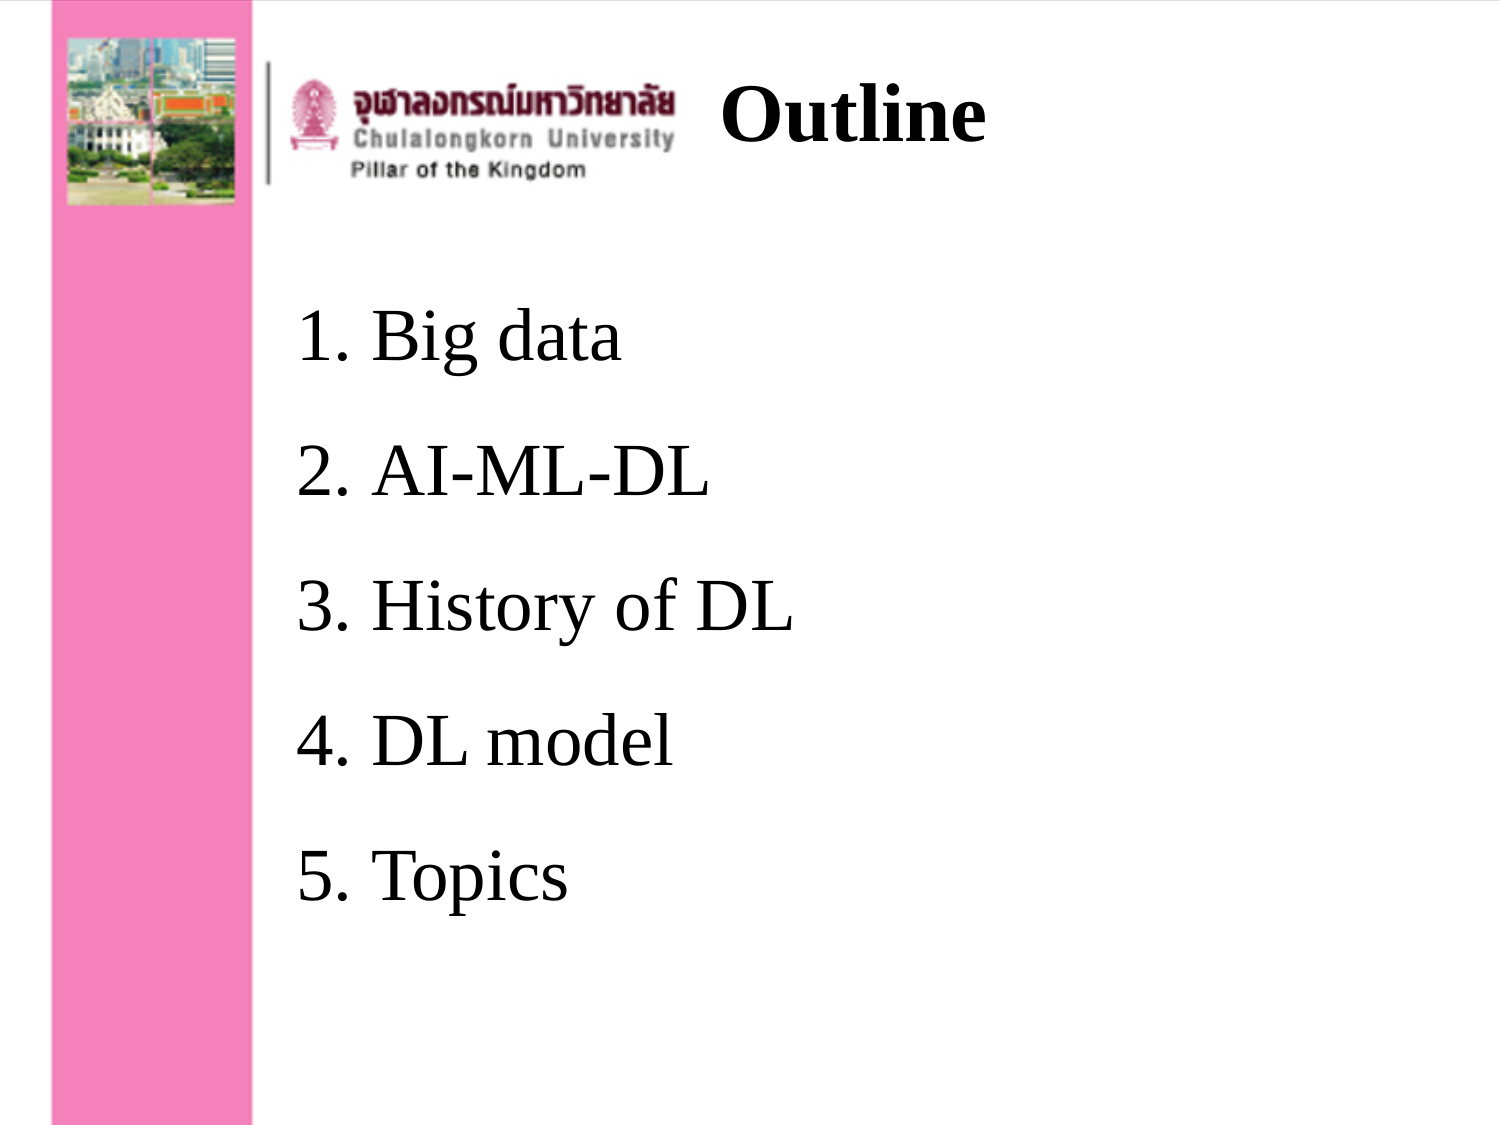

Outline
# Big data
AI-ML-DL
History of DL
DL model
Topics